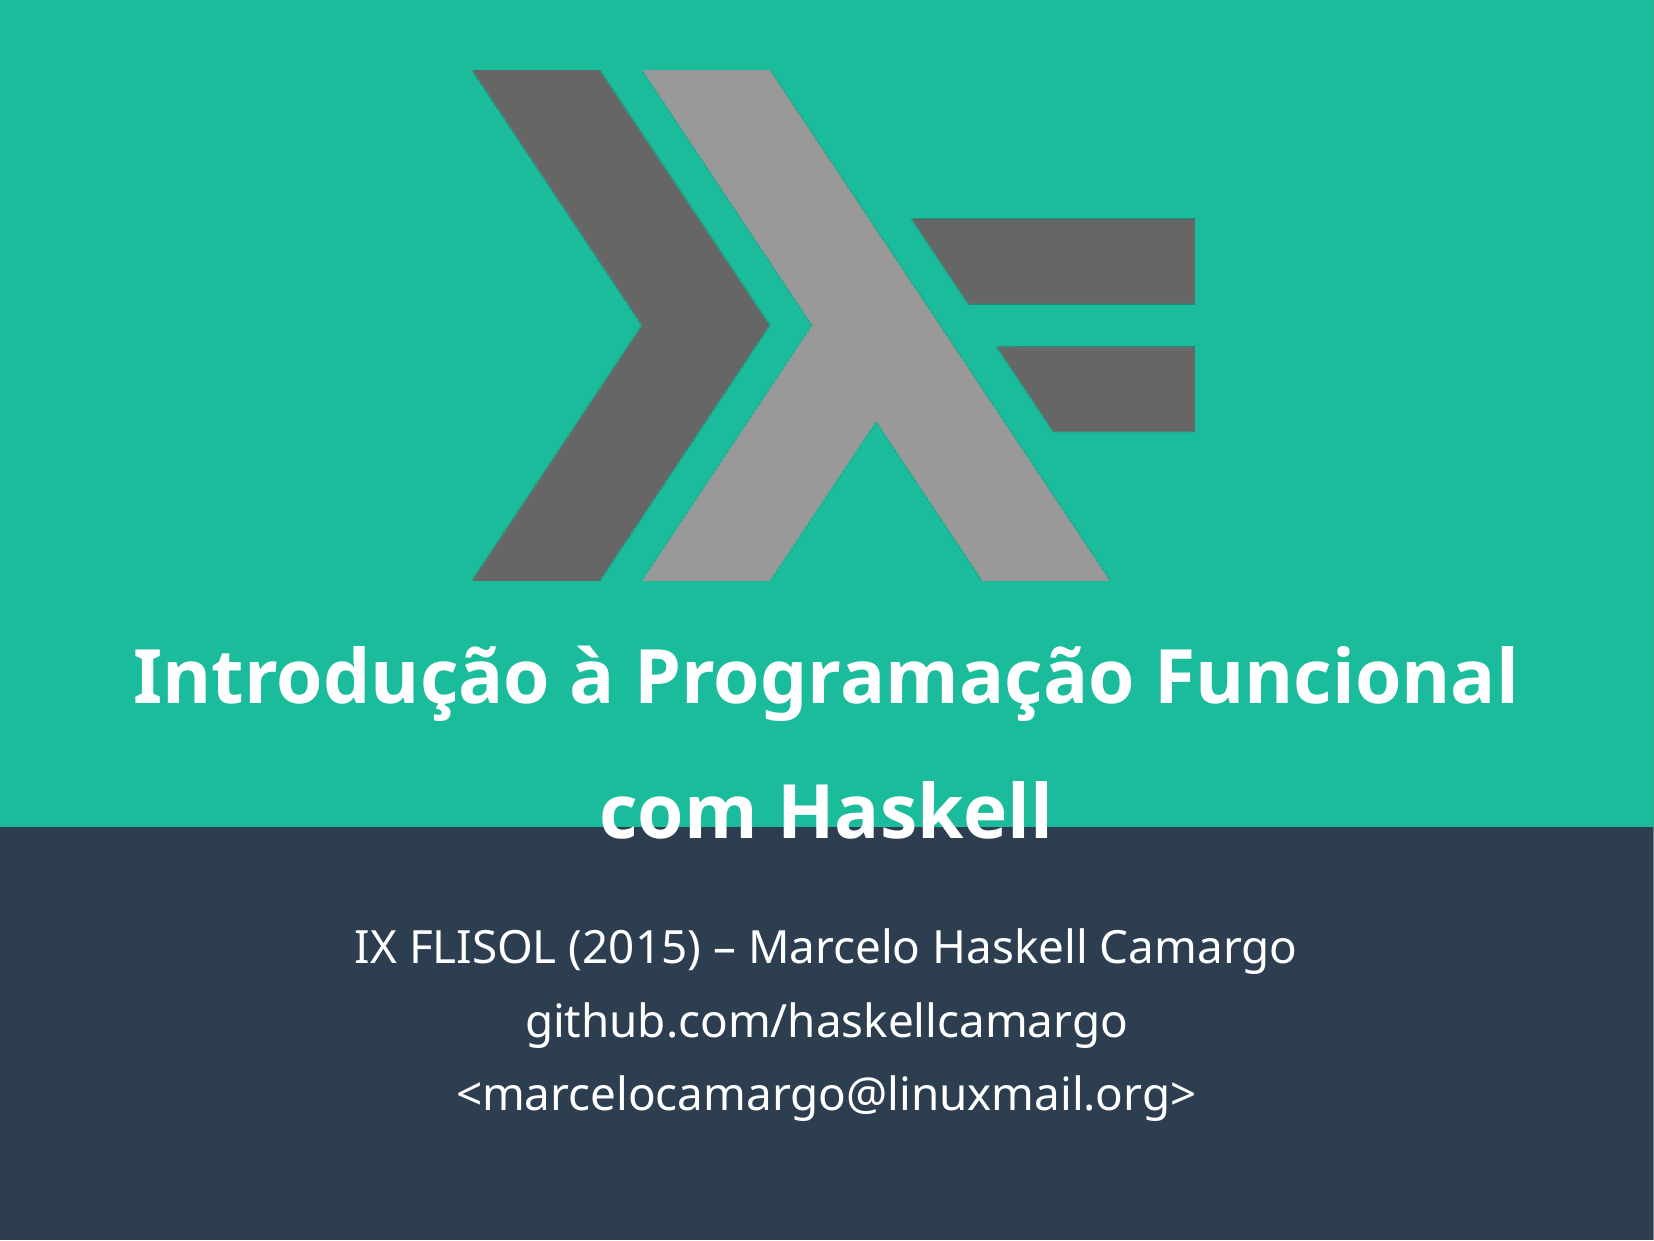

# Introdução à Programação Funcional com Haskell
IX FLISOL (2015) – Marcelo Haskell Camargo
github.com/haskellcamargo
<marcelocamargo@linuxmail.org>